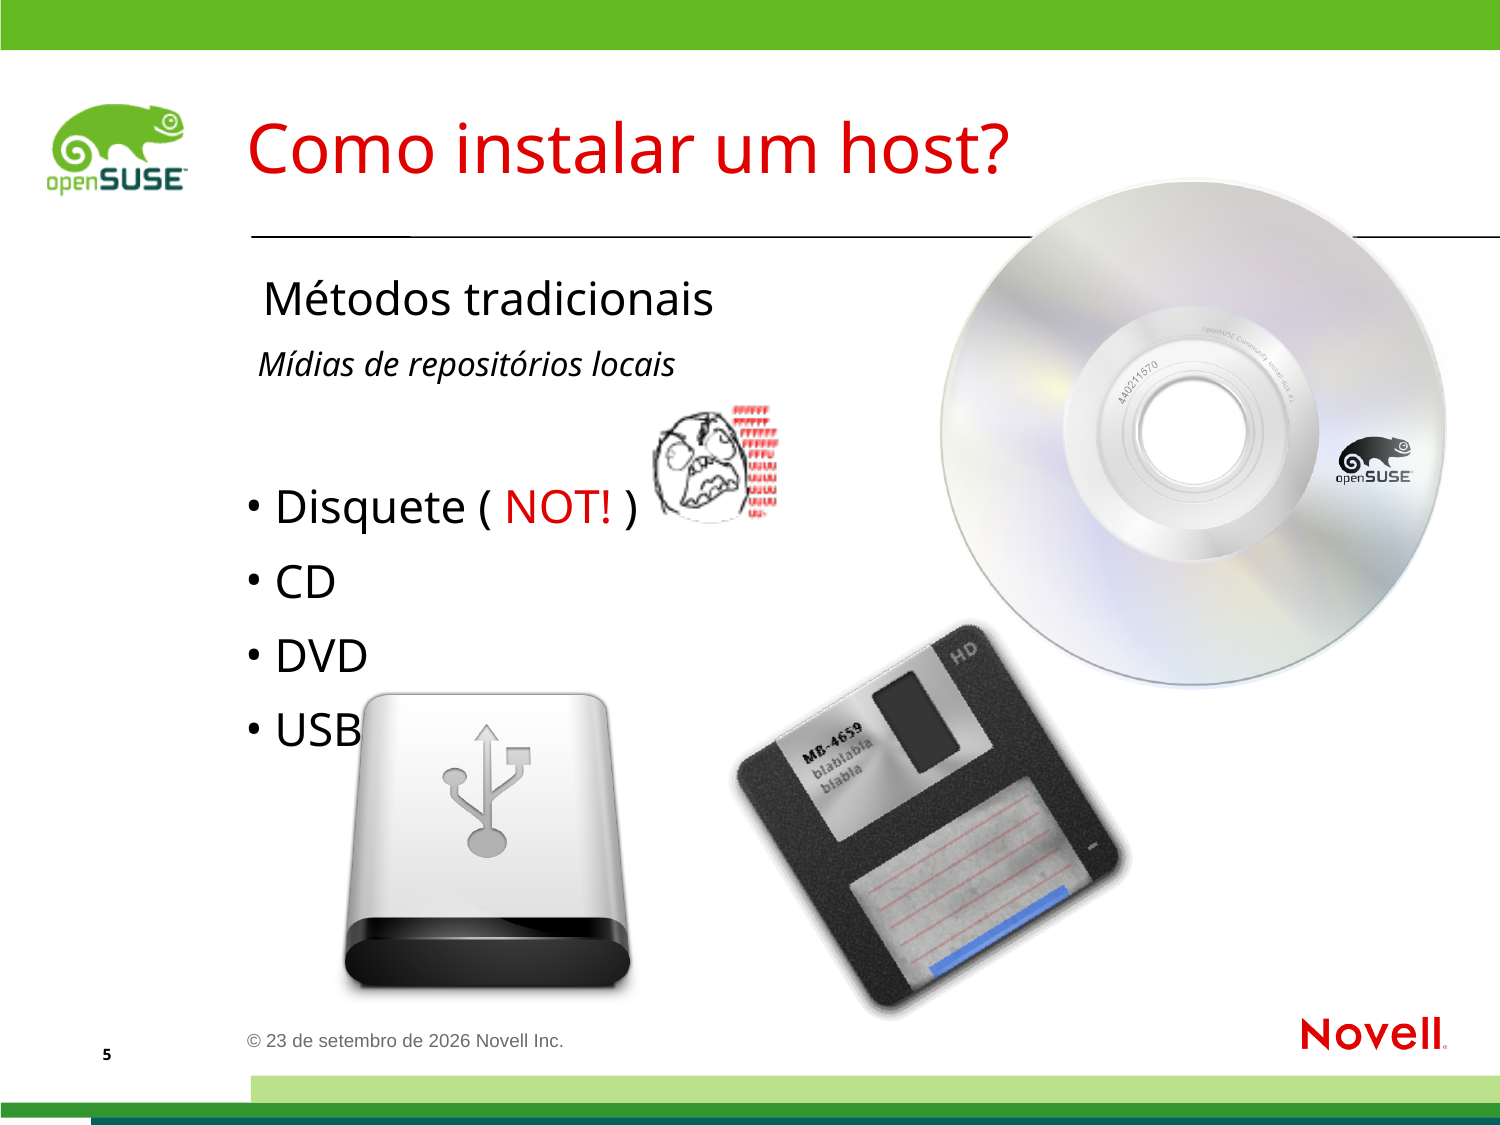

# Como instalar um host?
Métodos tradicionais
Mídias de repositórios locais
 Disquete ( NOT! )
 CD
 DVD
 USB